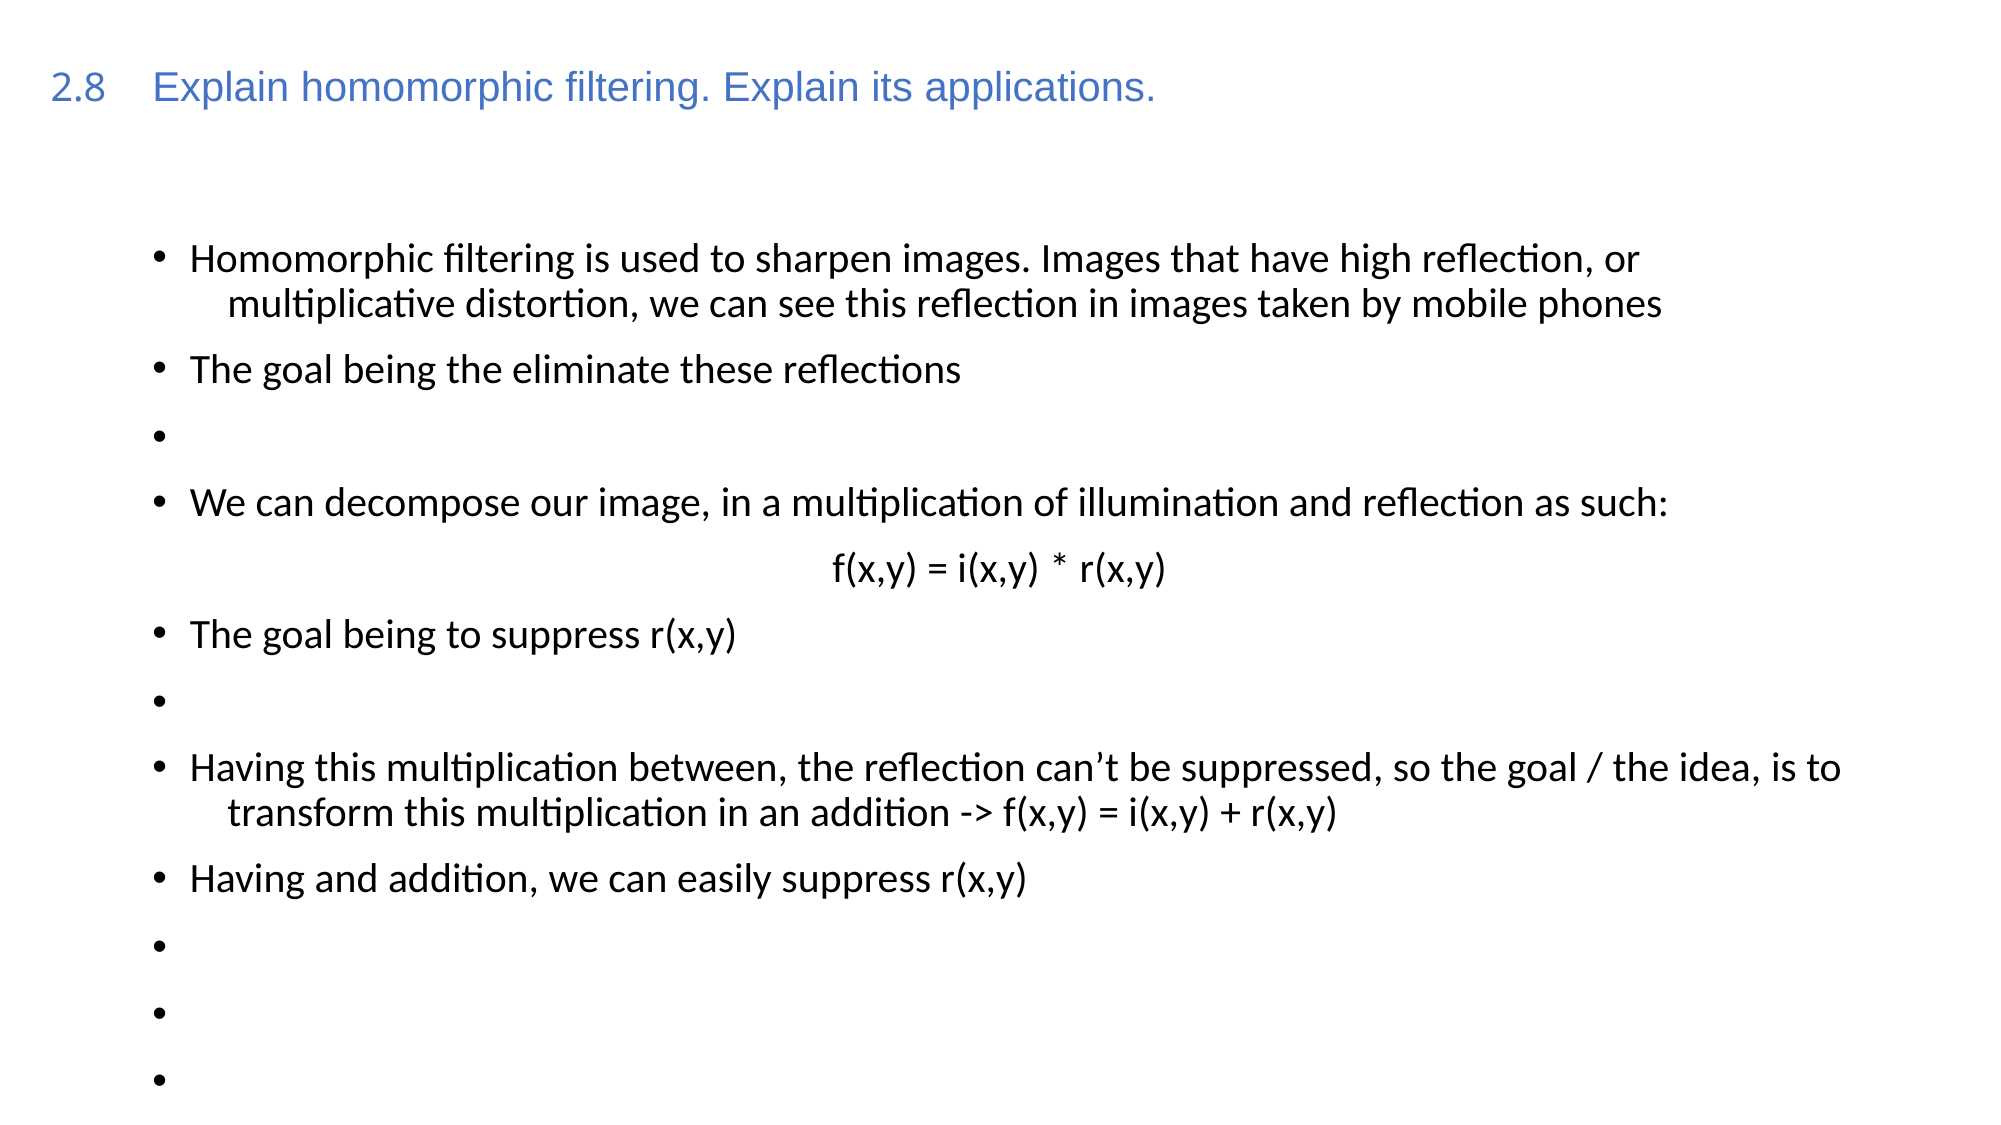

# Explain homomorphic filtering. Explain its applications.
2.8
Homomorphic filtering is used to sharpen images. Images that have high reflection, or multiplicative distortion, we can see this reflection in images taken by mobile phones
The goal being the eliminate these reflections
We can decompose our image, in a multiplication of illumination and reflection as such:
f(x,y) = i(x,y) * r(x,y)
The goal being to suppress r(x,y)
Having this multiplication between, the reflection can’t be suppressed, so the goal / the idea, is to transform this multiplication in an addition -> f(x,y) = i(x,y) + r(x,y)
Having and addition, we can easily suppress r(x,y)